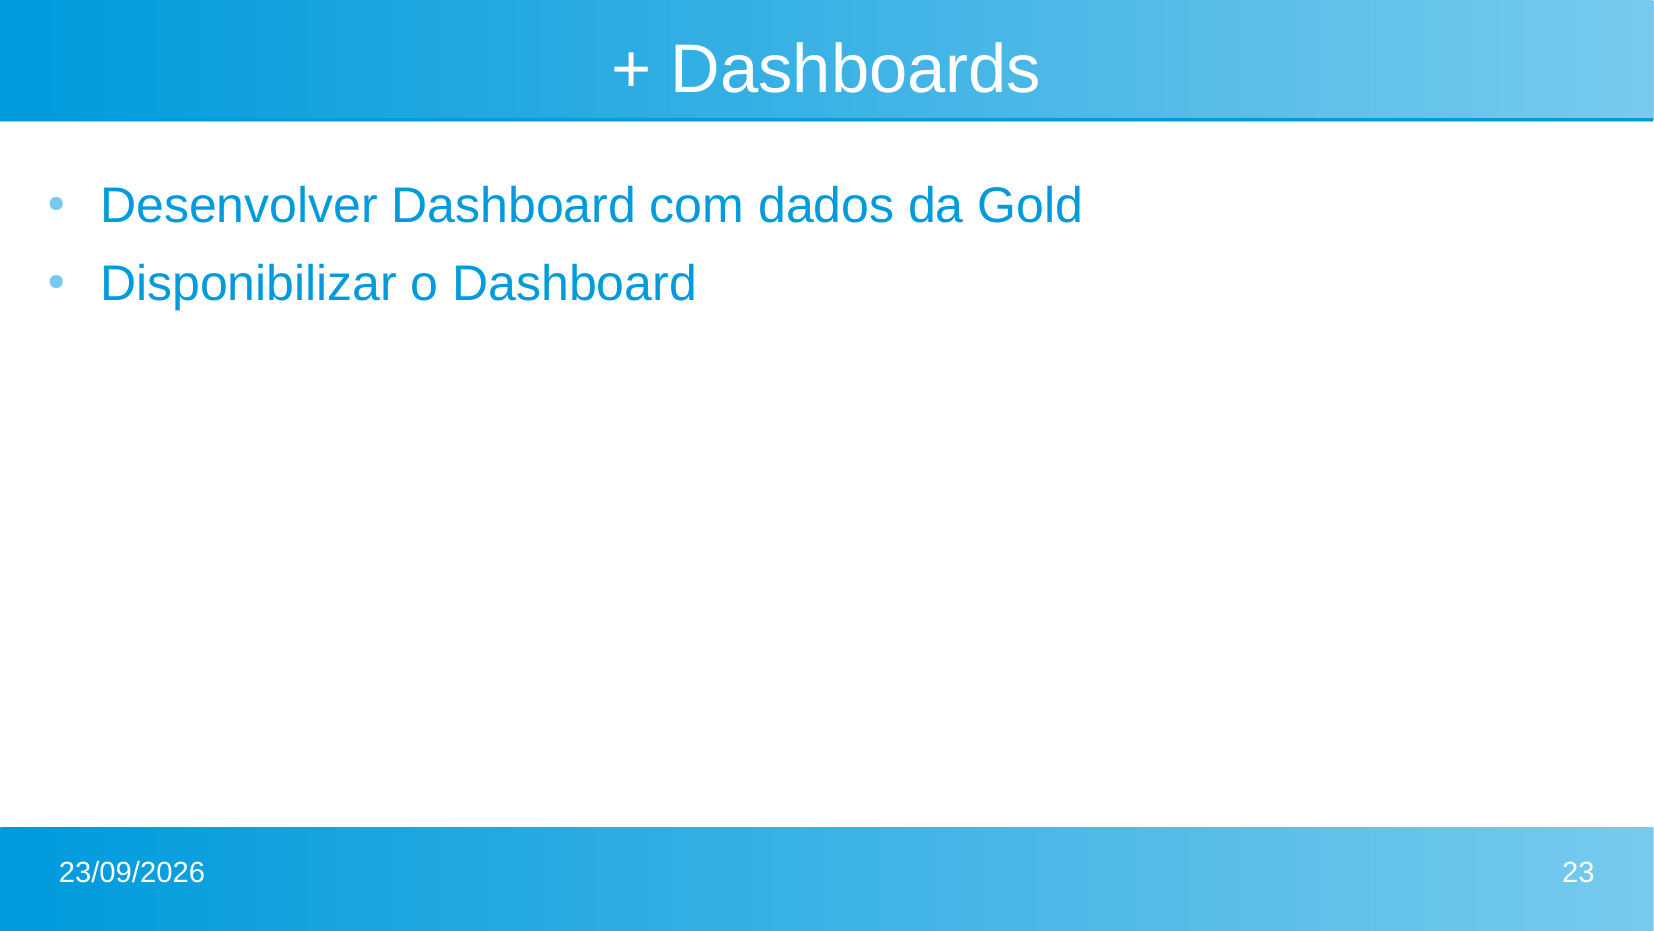

# + Dashboards
Desenvolver Dashboard com dados da Gold
Disponibilizar o Dashboard
23